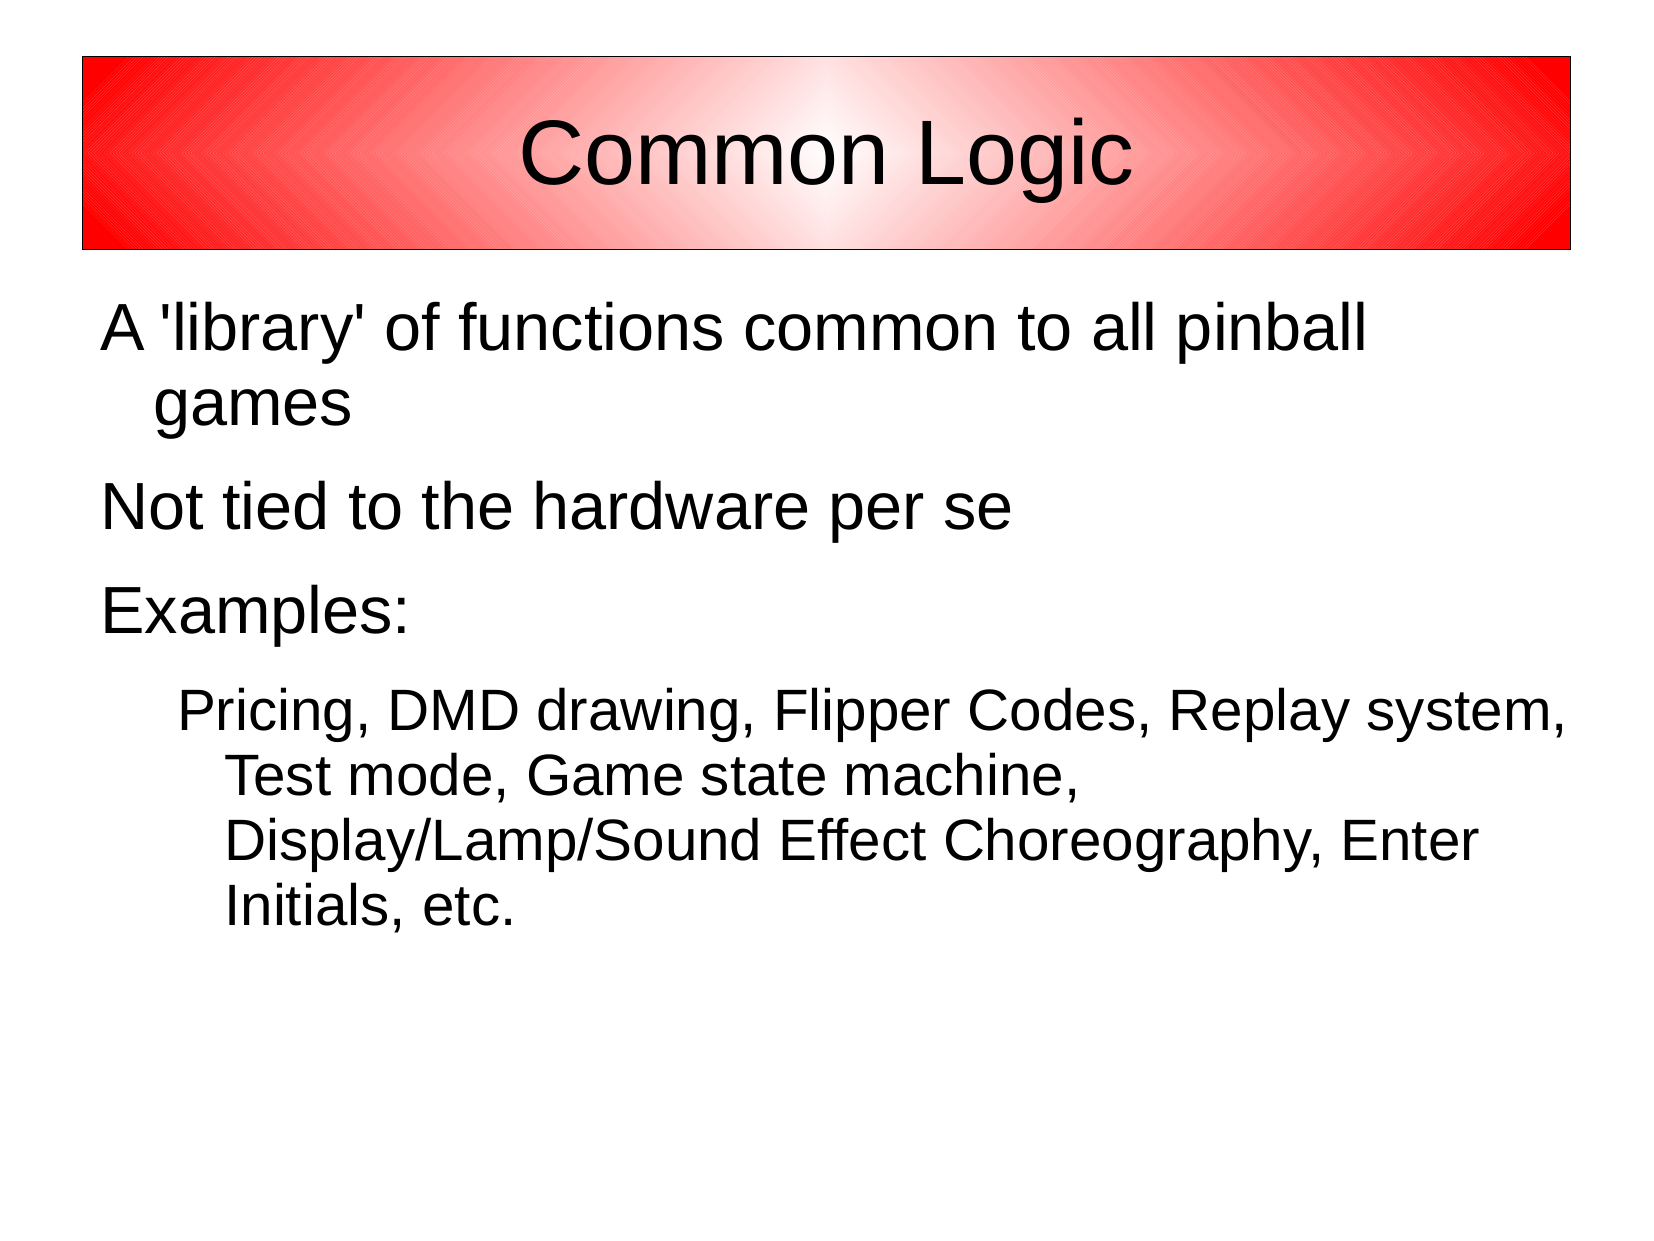

# Common Logic
A 'library' of functions common to all pinball games
Not tied to the hardware per se
Examples:
Pricing, DMD drawing, Flipper Codes, Replay system, Test mode, Game state machine, Display/Lamp/Sound Effect Choreography, Enter Initials, etc.